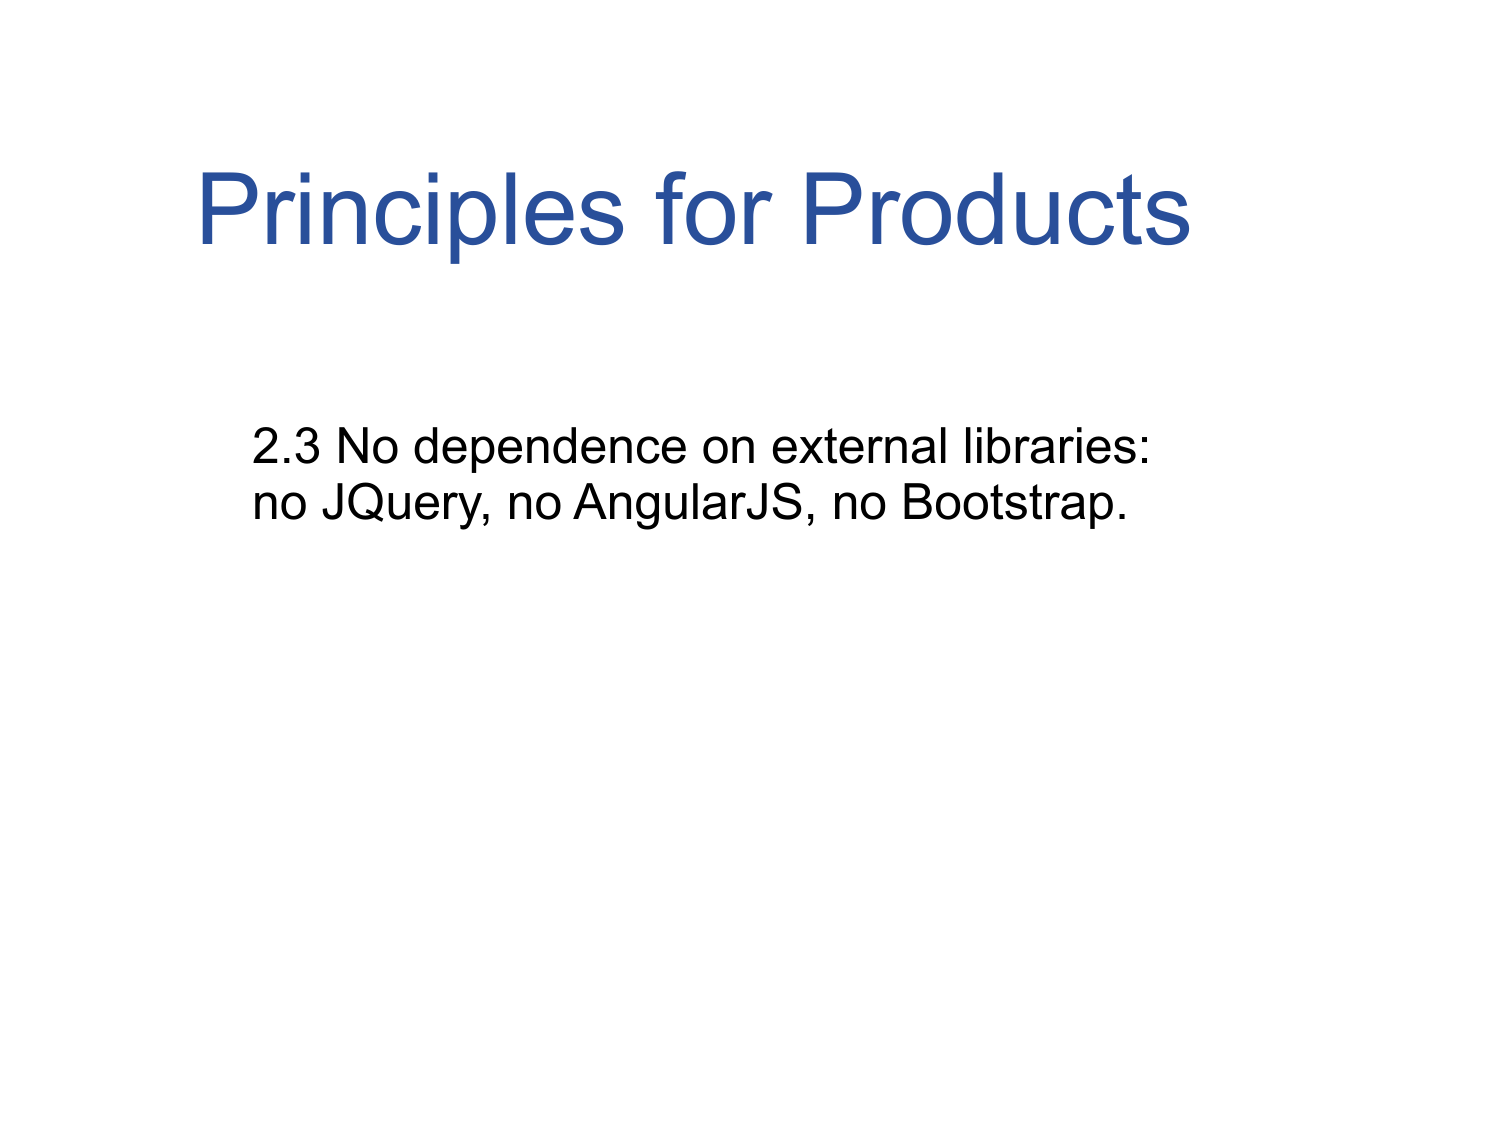

# Principles for Products
2.3 No dependence on external libraries: no JQuery, no AngularJS, no Bootstrap.